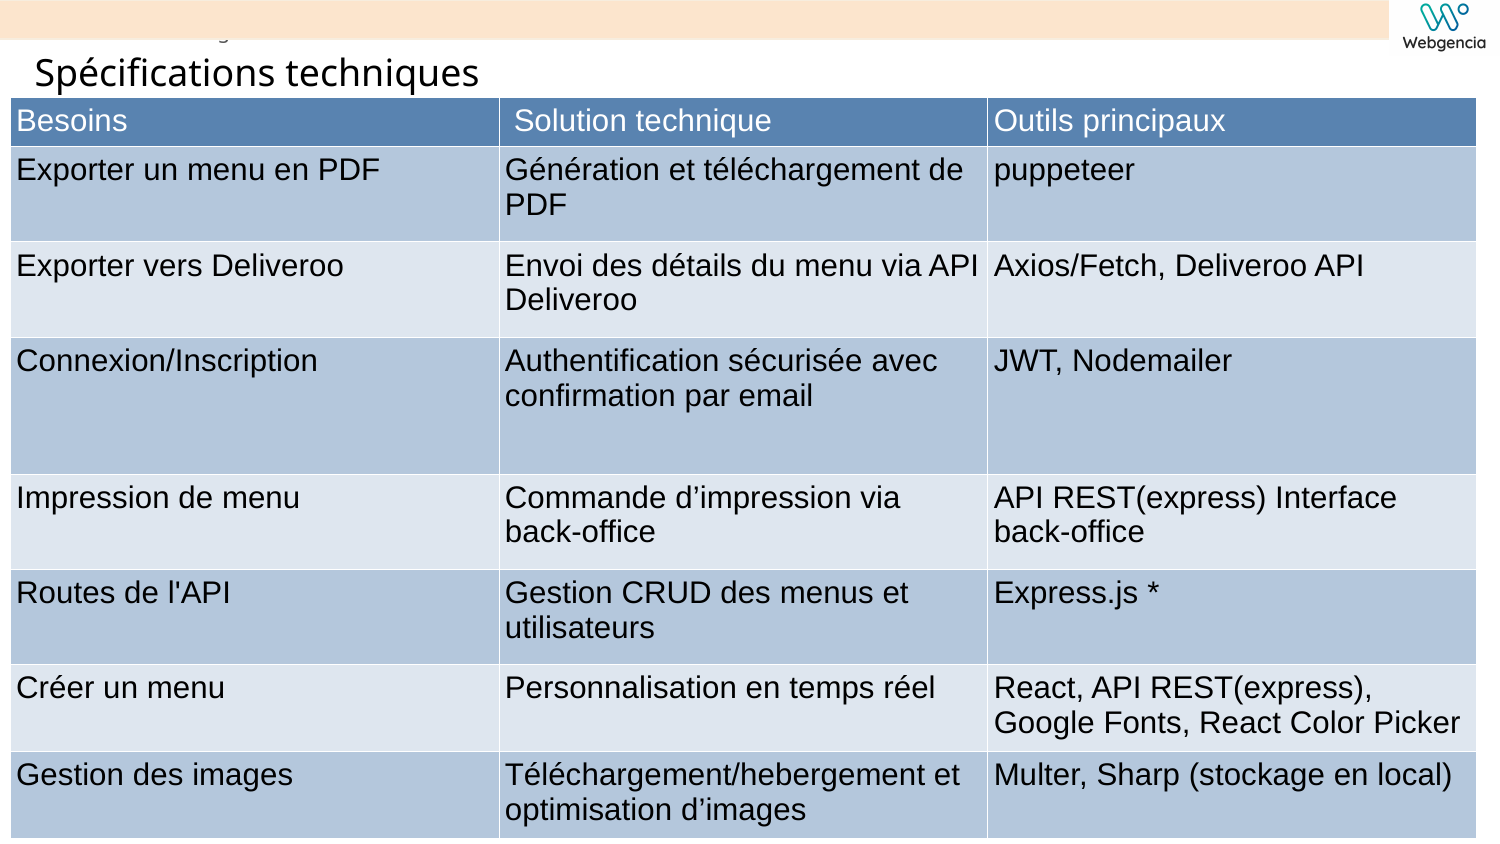

Présentation de l’usage du no-code
# Spécifications techniques
| Besoins | Solution technique | Outils principaux |
| --- | --- | --- |
| Exporter un menu en PDF | Génération et téléchargement de PDF | puppeteer |
| Exporter vers Deliveroo | Envoi des détails du menu via API Deliveroo | Axios/Fetch, Deliveroo API |
| Connexion/Inscription | Authentification sécurisée avec confirmation par email | JWT, Nodemailer |
| Impression de menu | Commande d’impression via back-office | API REST(express) Interface back-office |
| Routes de l'API | Gestion CRUD des menus et utilisateurs | Express.js \* |
| Créer un menu | Personnalisation en temps réel | React, API REST(express), Google Fonts, React Color Picker |
| Gestion des images | Téléchargement/hebergement et optimisation d’images | Multer, Sharp (stockage en local) |